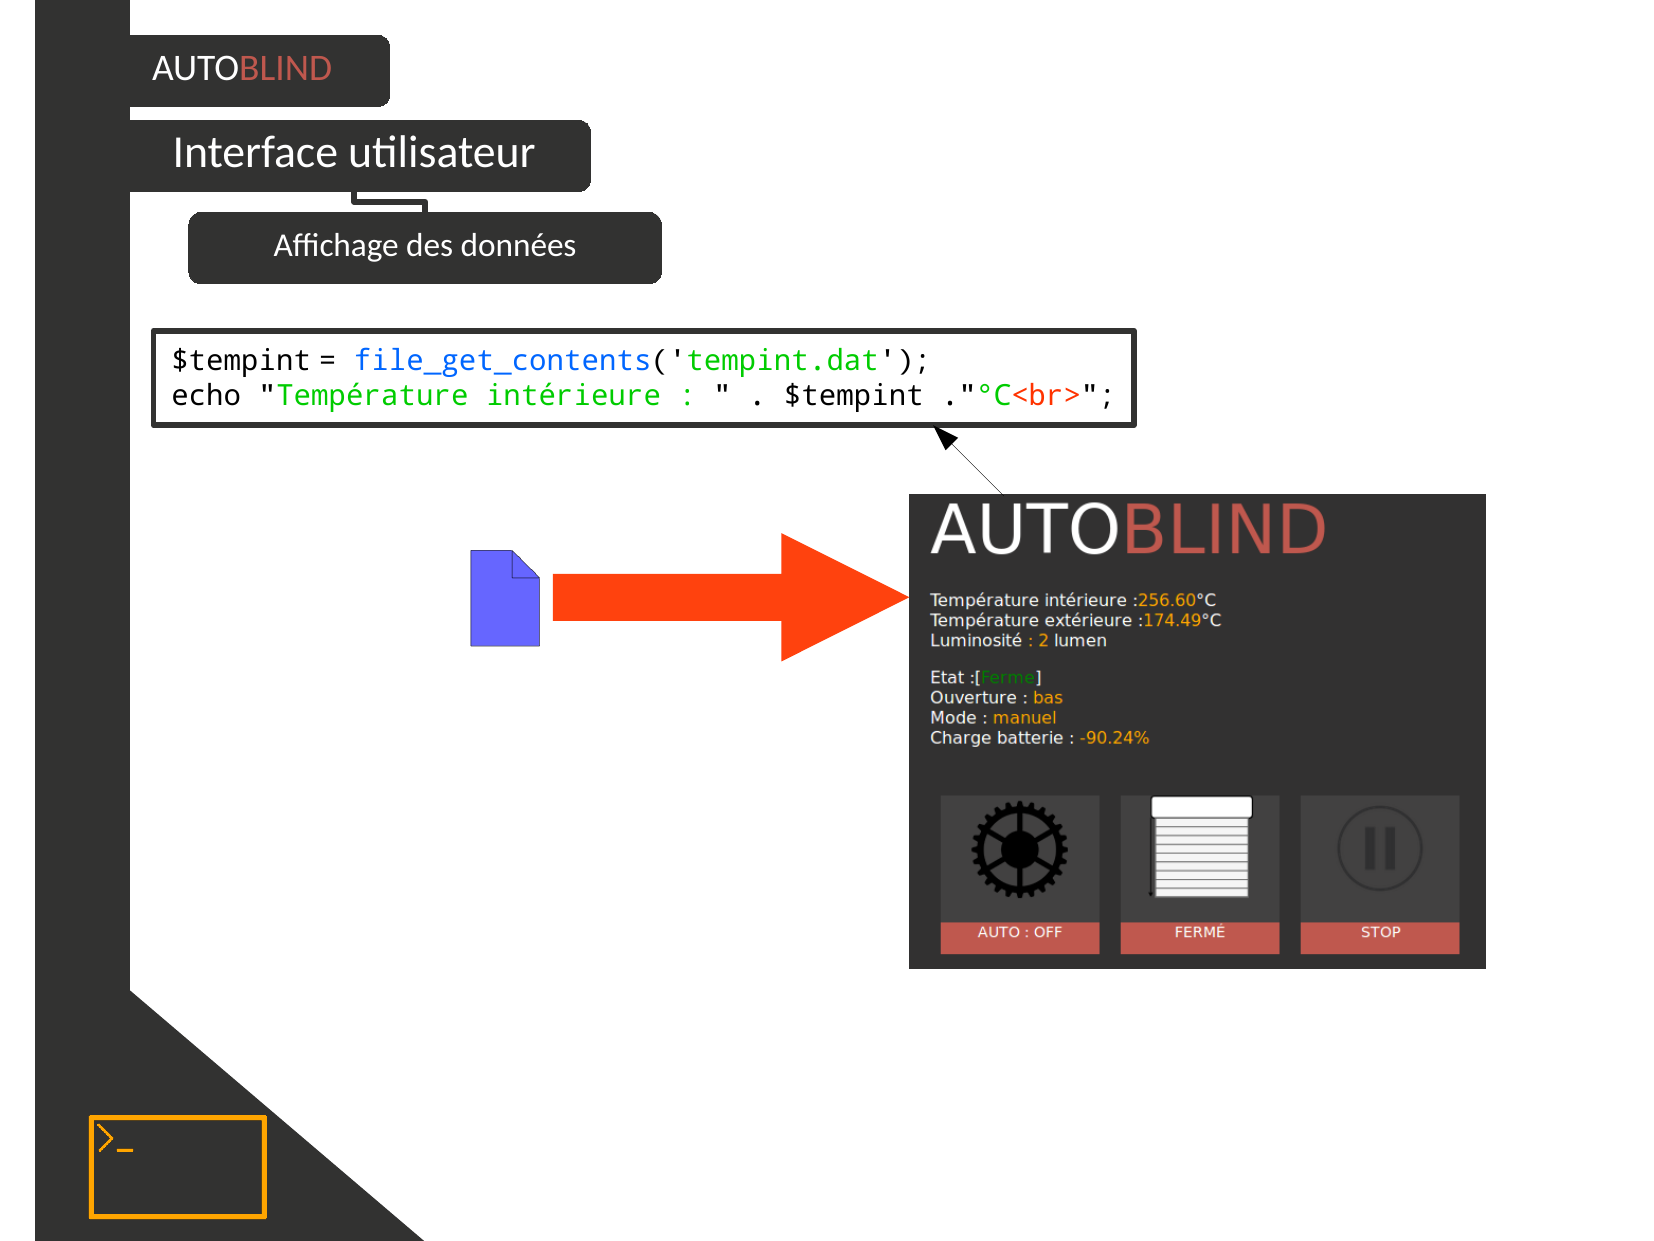

AUTOBLIND
Interface utilisateur
Affichage des données
$tempint	= file_get_contents('tempint.dat');
echo "Température intérieure : " . $tempint ."°C<br>";